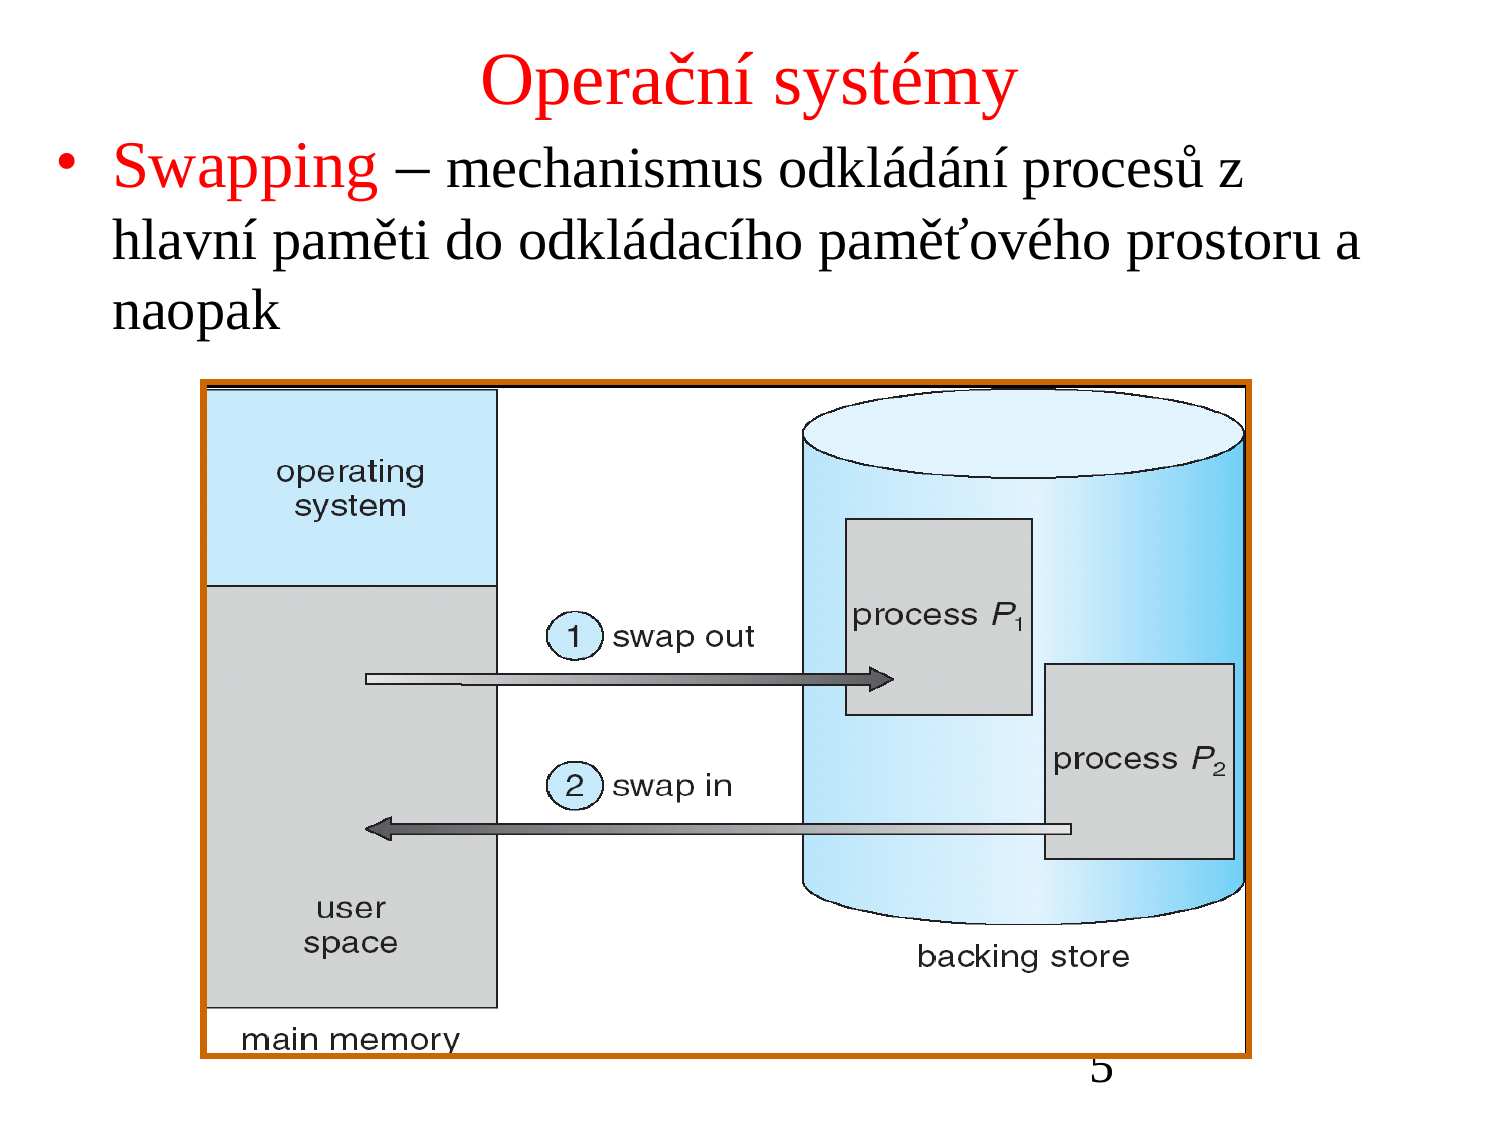

# Operační systémy
Swapping – mechanismus odkládání procesů z hlavní paměti do odkládacího paměťového prostoru a naopak
5